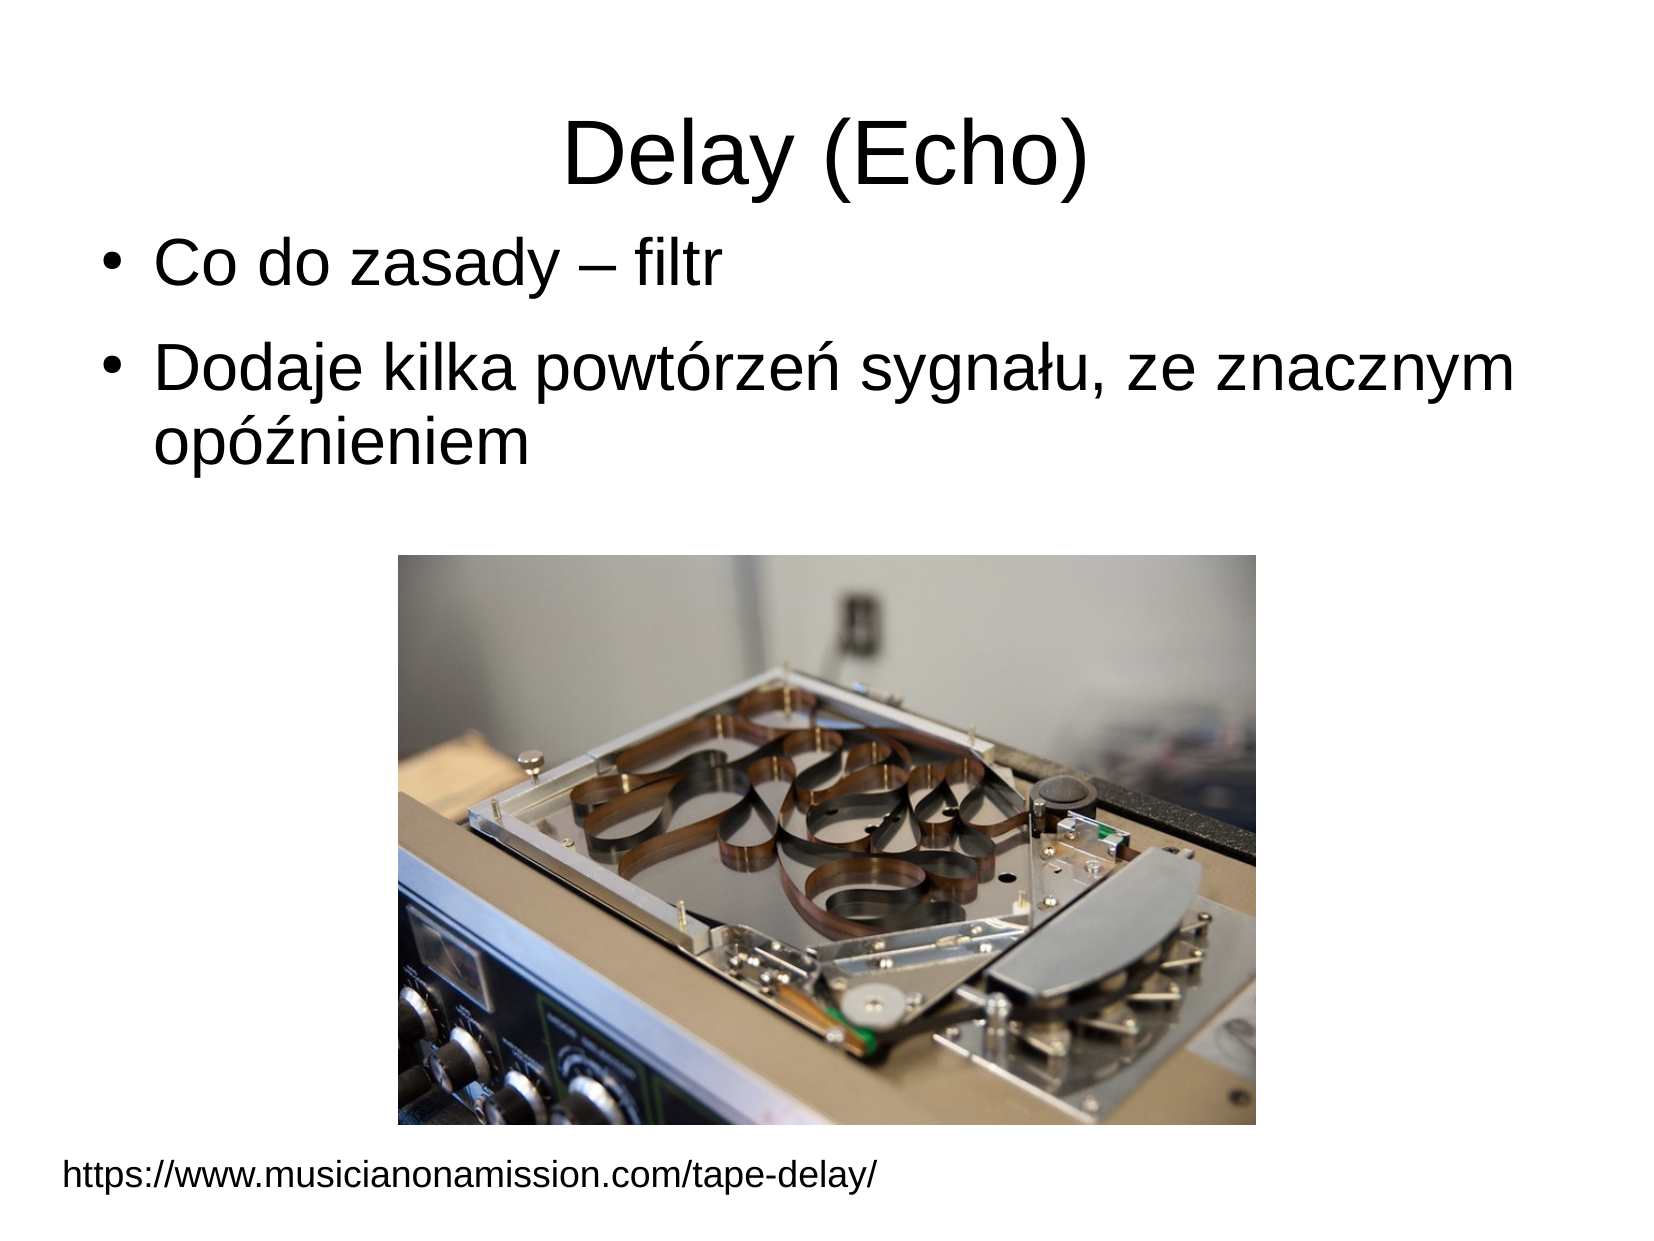

# Delay (Echo)
Co do zasady – filtr
Dodaje kilka powtórzeń sygnału, ze znacznym opóźnieniem
https://www.musicianonamission.com/tape-delay/